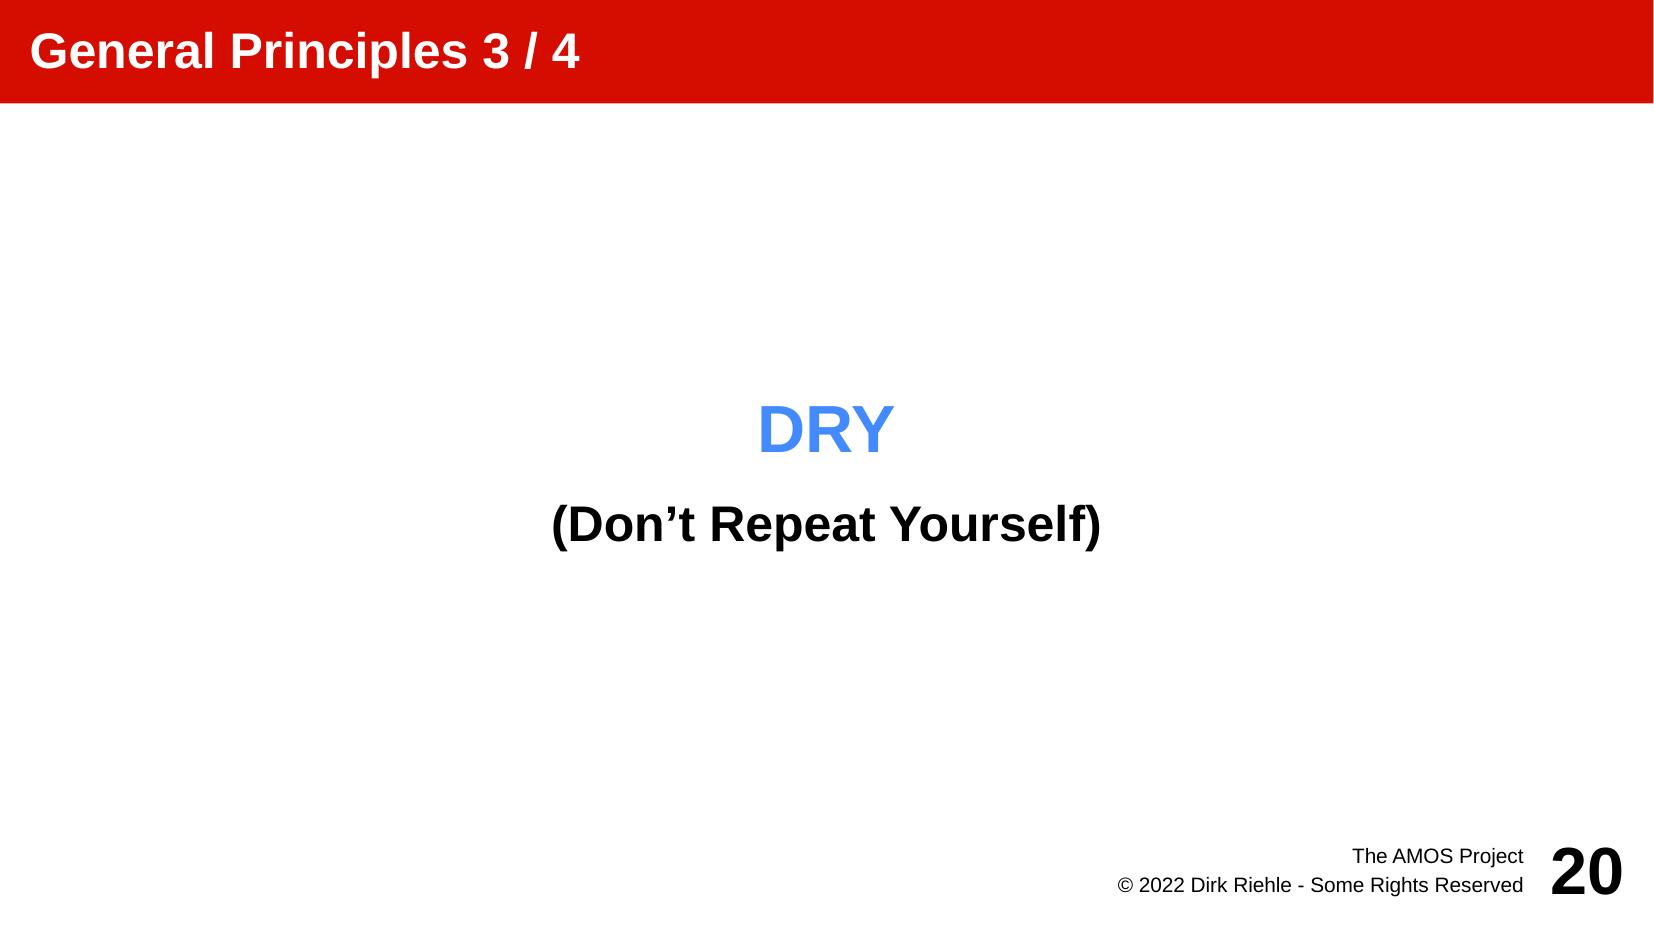

# General Principles 3 / 4
DRY
(Don’t Repeat Yourself)
The AMOS Project
20
© 2022 Dirk Riehle - Some Rights Reserved